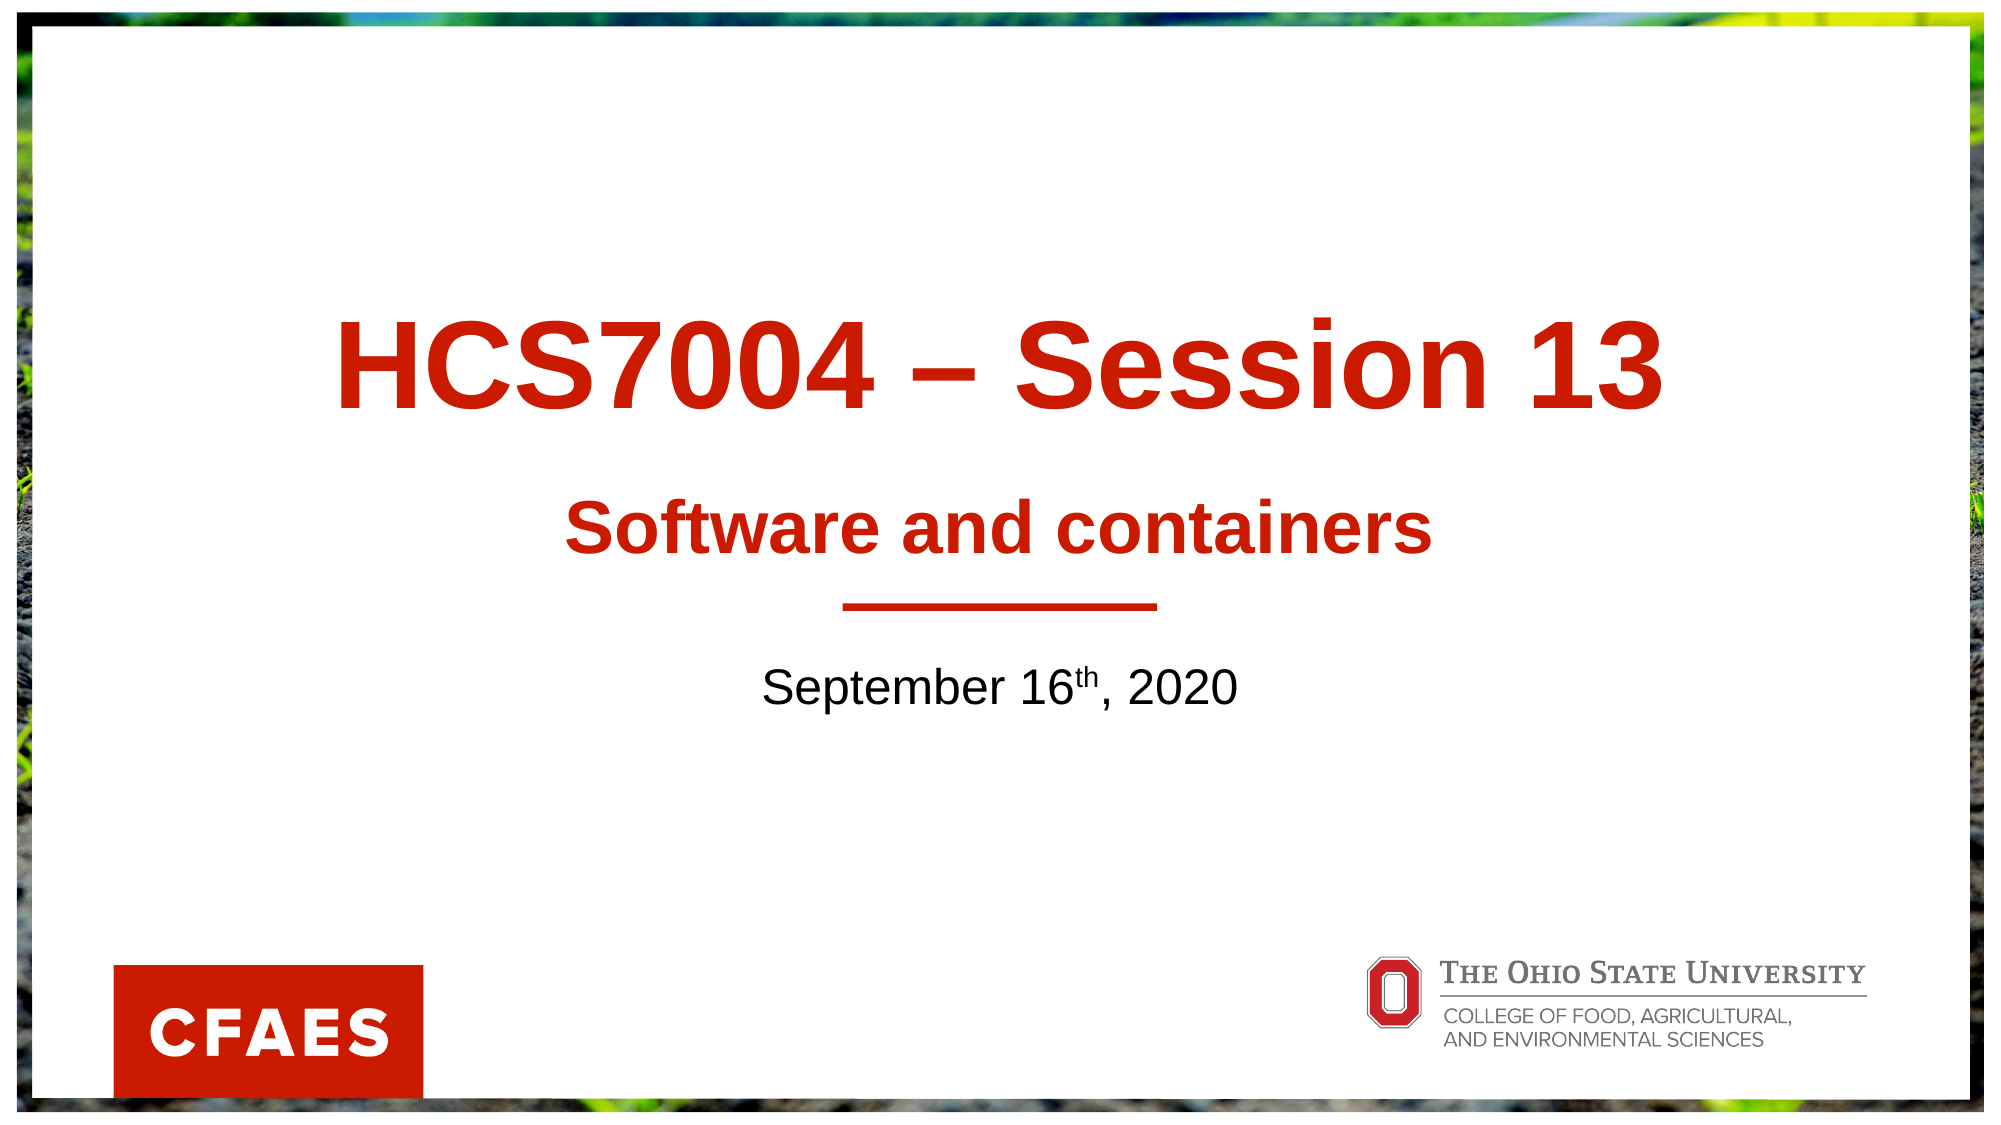

HCS7004 – Session 13
Software and containers
September 16th, 2020